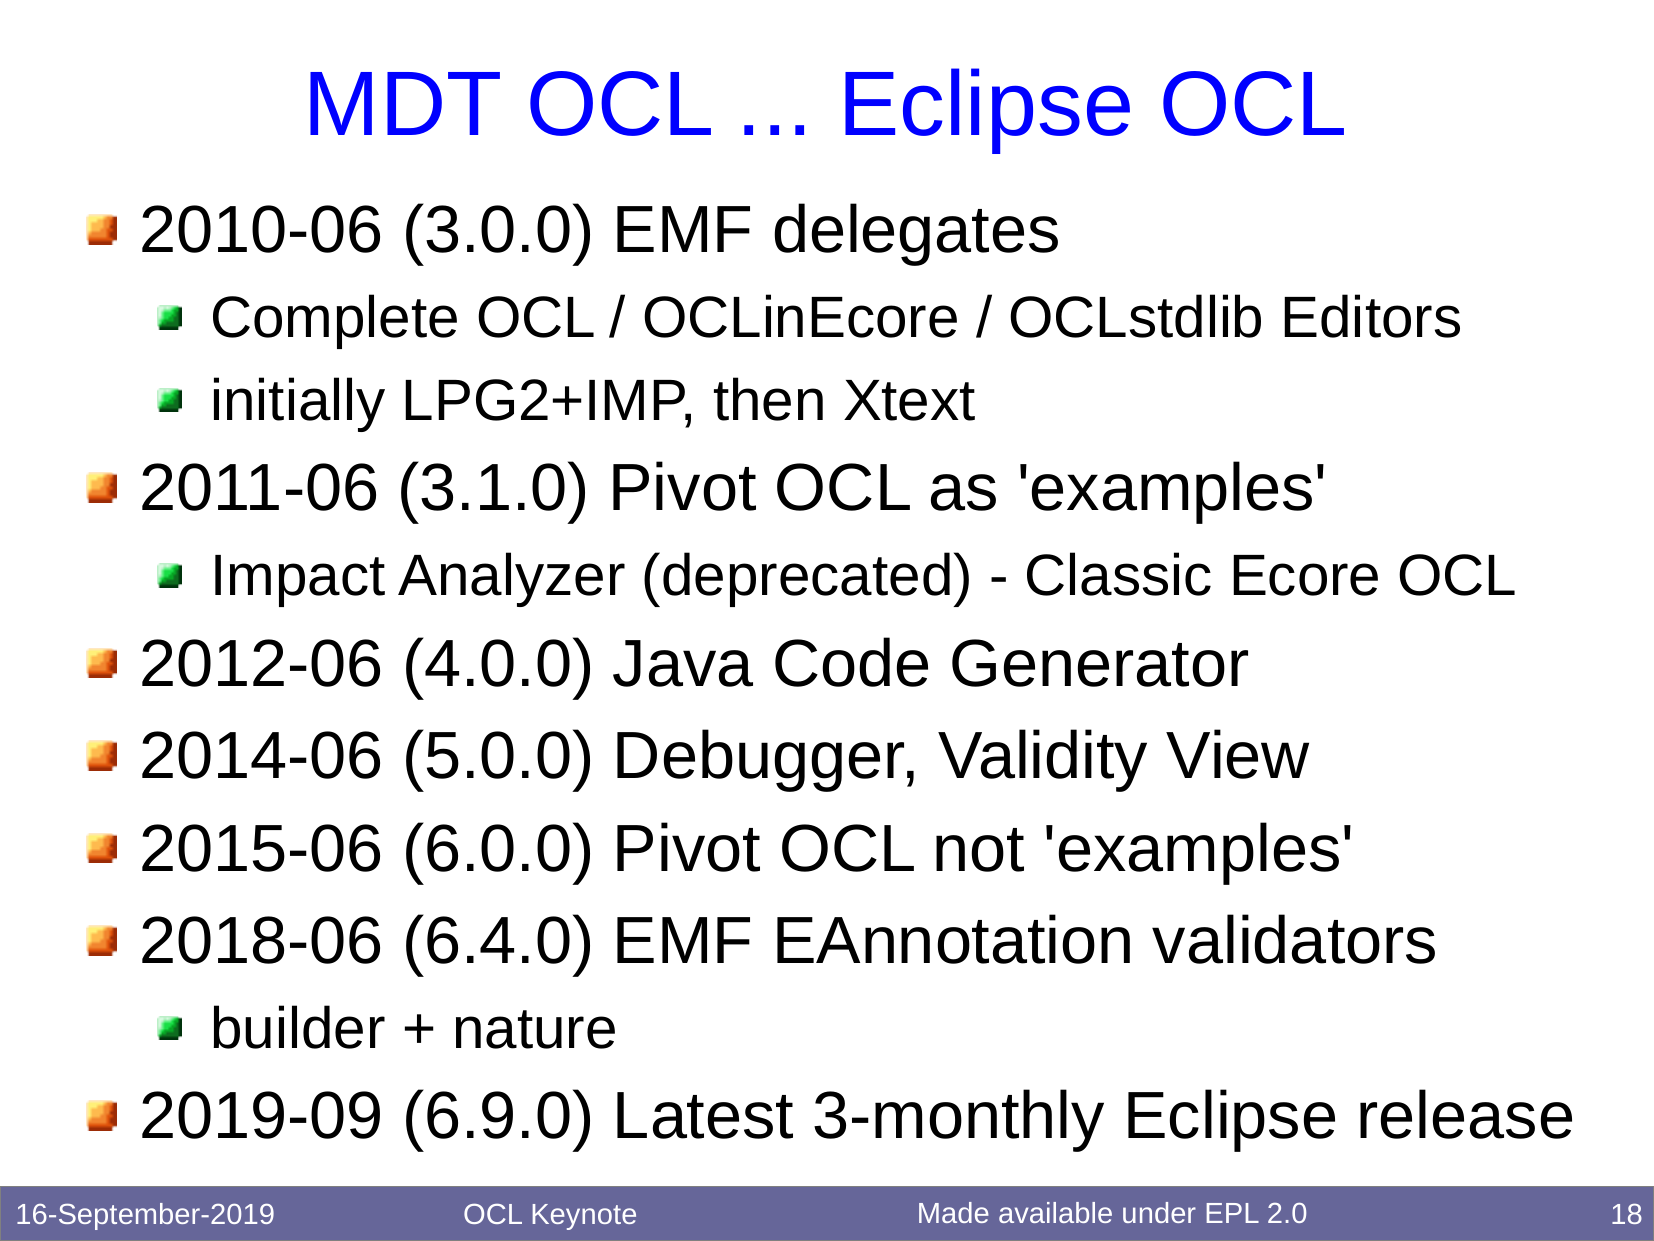

# MDT OCL ... Eclipse OCL
2010-06 (3.0.0) EMF delegates
Complete OCL / OCLinEcore / OCLstdlib Editors
initially LPG2+IMP, then Xtext
2011-06 (3.1.0) Pivot OCL as 'examples'
Impact Analyzer (deprecated) - Classic Ecore OCL
2012-06 (4.0.0) Java Code Generator
2014-06 (5.0.0) Debugger, Validity View
2015-06 (6.0.0) Pivot OCL not 'examples'
2018-06 (6.4.0) EMF EAnnotation validators
builder + nature
2019-09 (6.9.0) Latest 3-monthly Eclipse release
16-September-2019
OCL Keynote
18